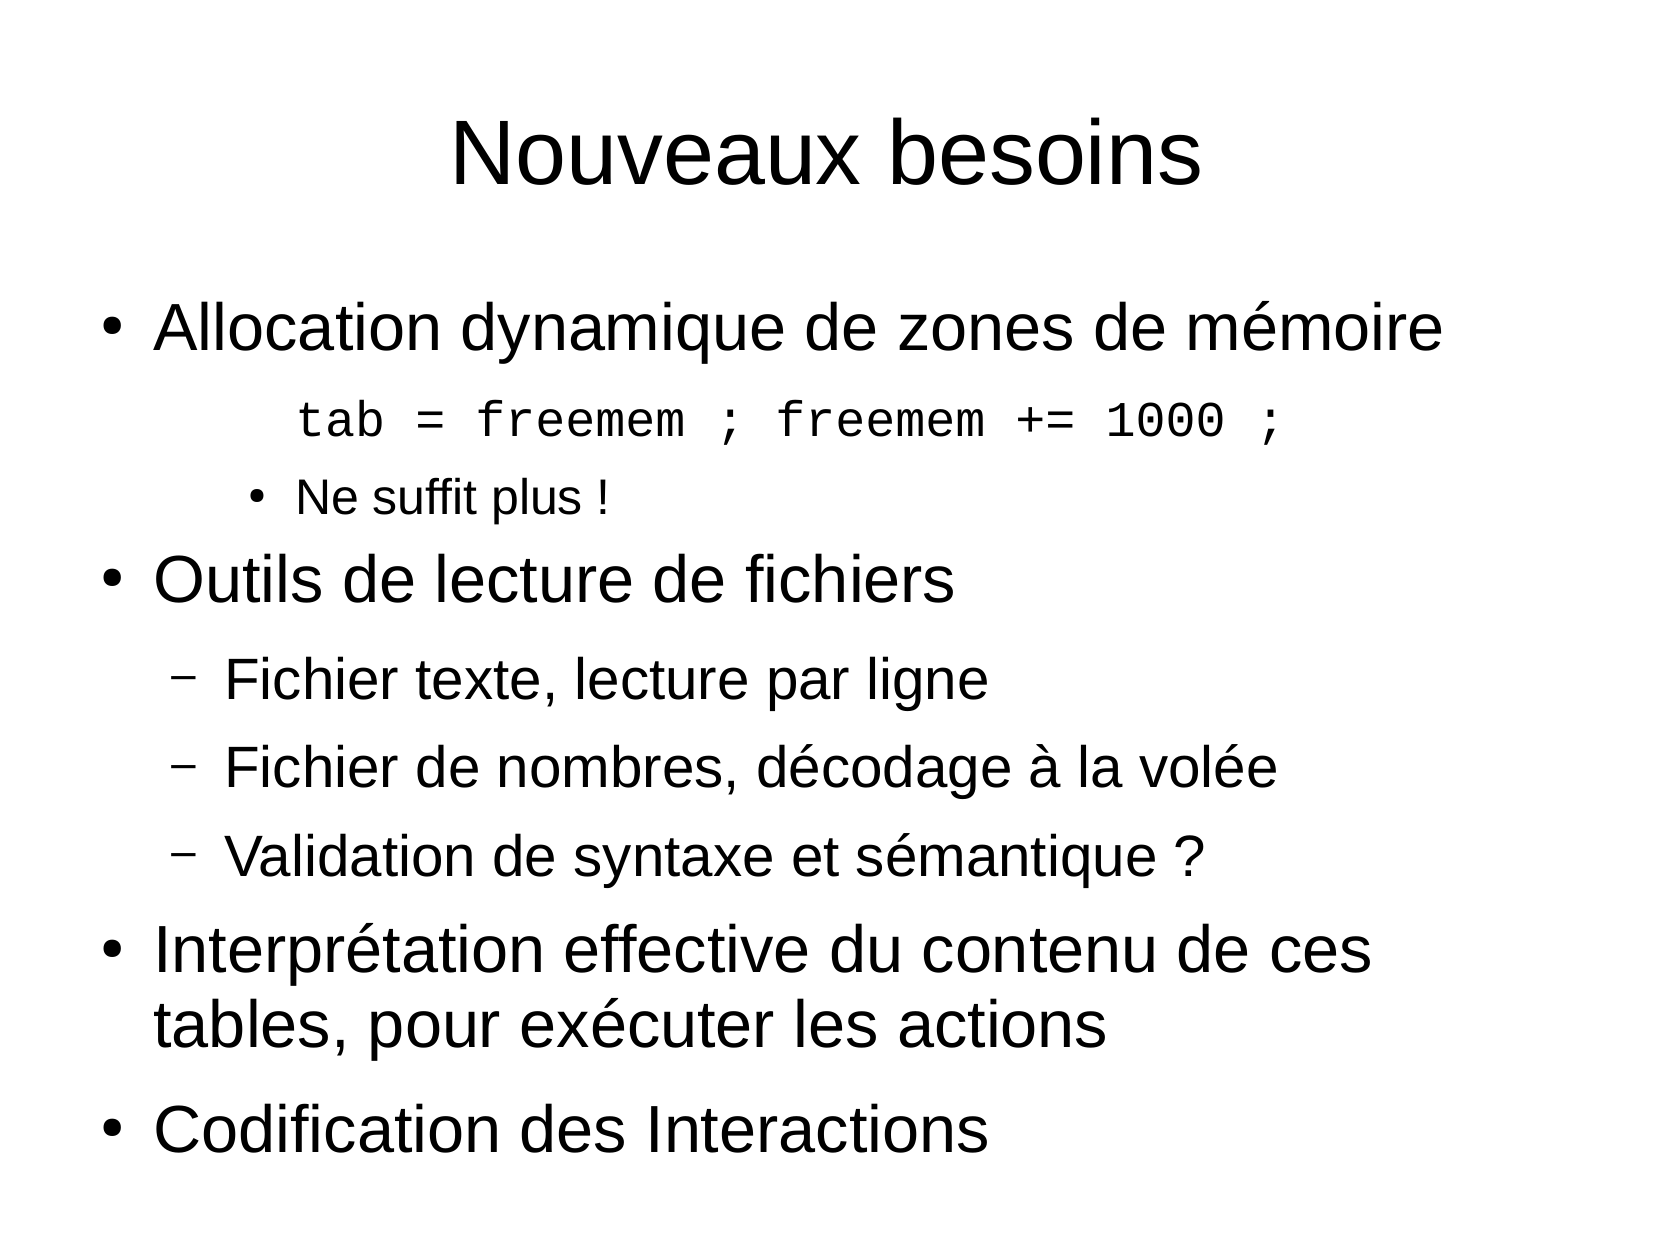

# Nouveaux besoins
Allocation dynamique de zones de mémoire
tab = freemem ; freemem += 1000 ;
Ne suffit plus !
Outils de lecture de fichiers
Fichier texte, lecture par ligne
Fichier de nombres, décodage à la volée
Validation de syntaxe et sémantique ?
Interprétation effective du contenu de ces tables, pour exécuter les actions
Codification des Interactions